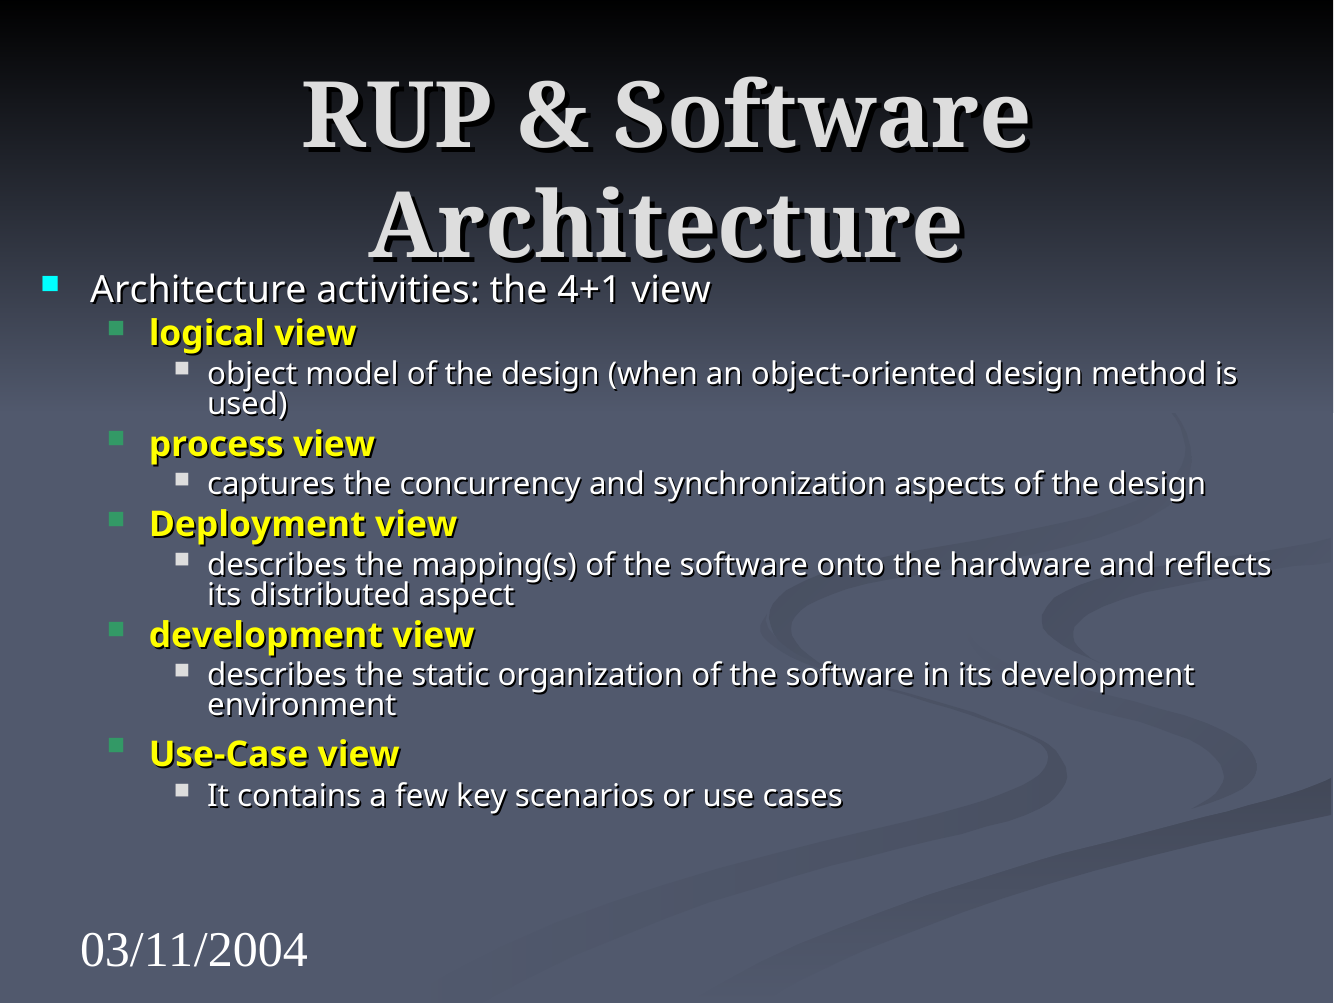

RUP & Software Architecture
# Architecture activities: the 4+1 view
logical view
object model of the design (when an object-oriented design method is used)
process view
captures the concurrency and synchronization aspects of the design
Deployment view
describes the mapping(s) of the software onto the hardware and reflects its distributed aspect
development view
describes the static organization of the software in its development environment
Use-Case view
It contains a few key scenarios or use cases
03/11/2004